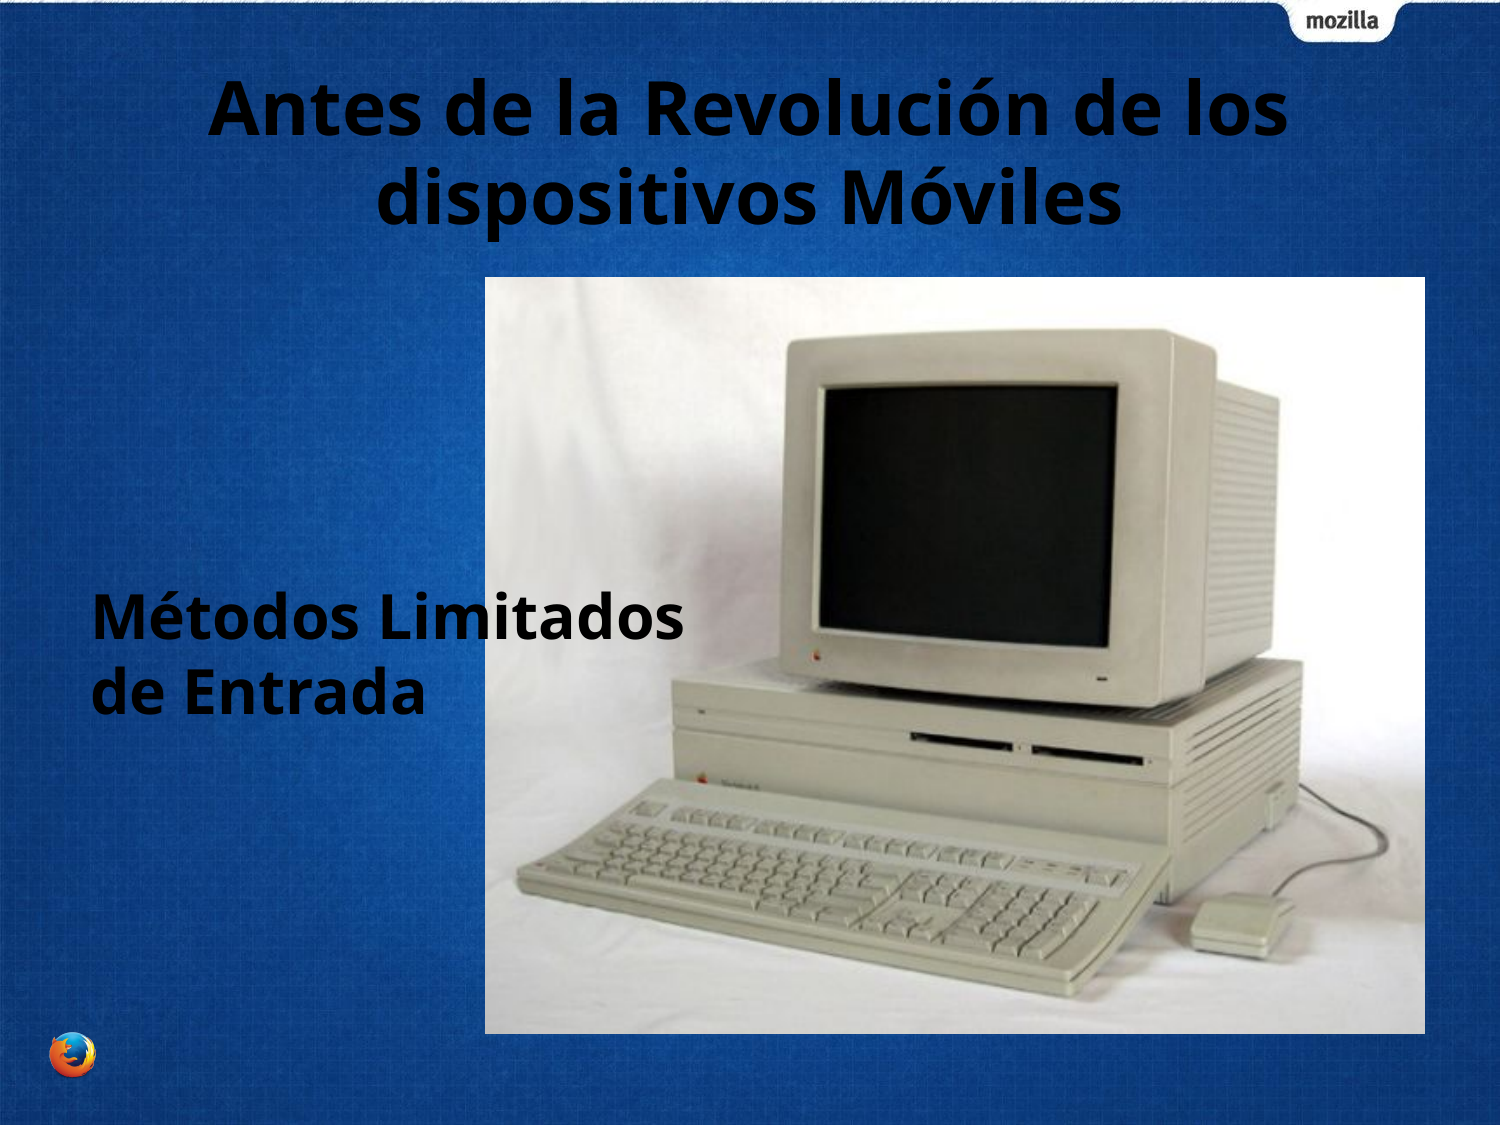

# Antes de la Revolución de los dispositivos Móviles
Métodos Limitados de Entrada